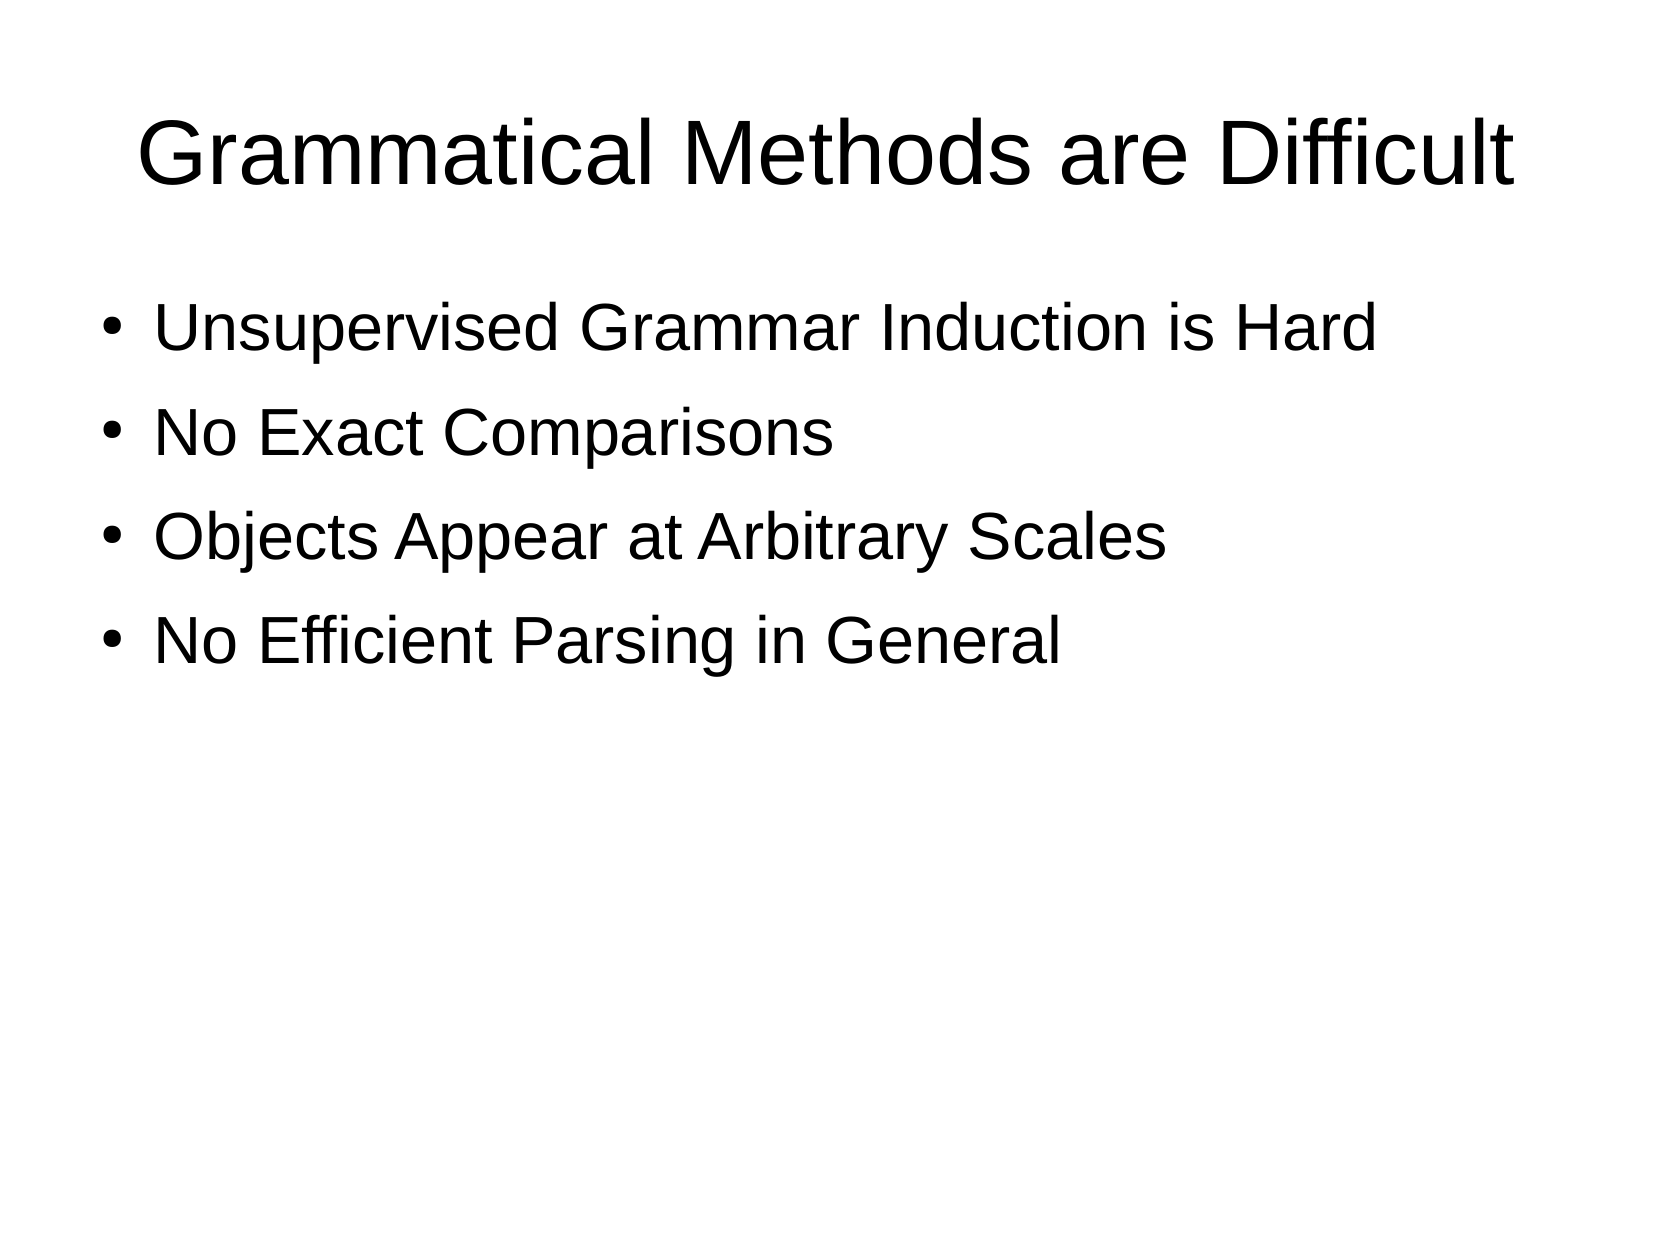

# Grammatical Methods are Difficult
Unsupervised Grammar Induction is Hard
No Exact Comparisons
Objects Appear at Arbitrary Scales
No Efficient Parsing in General